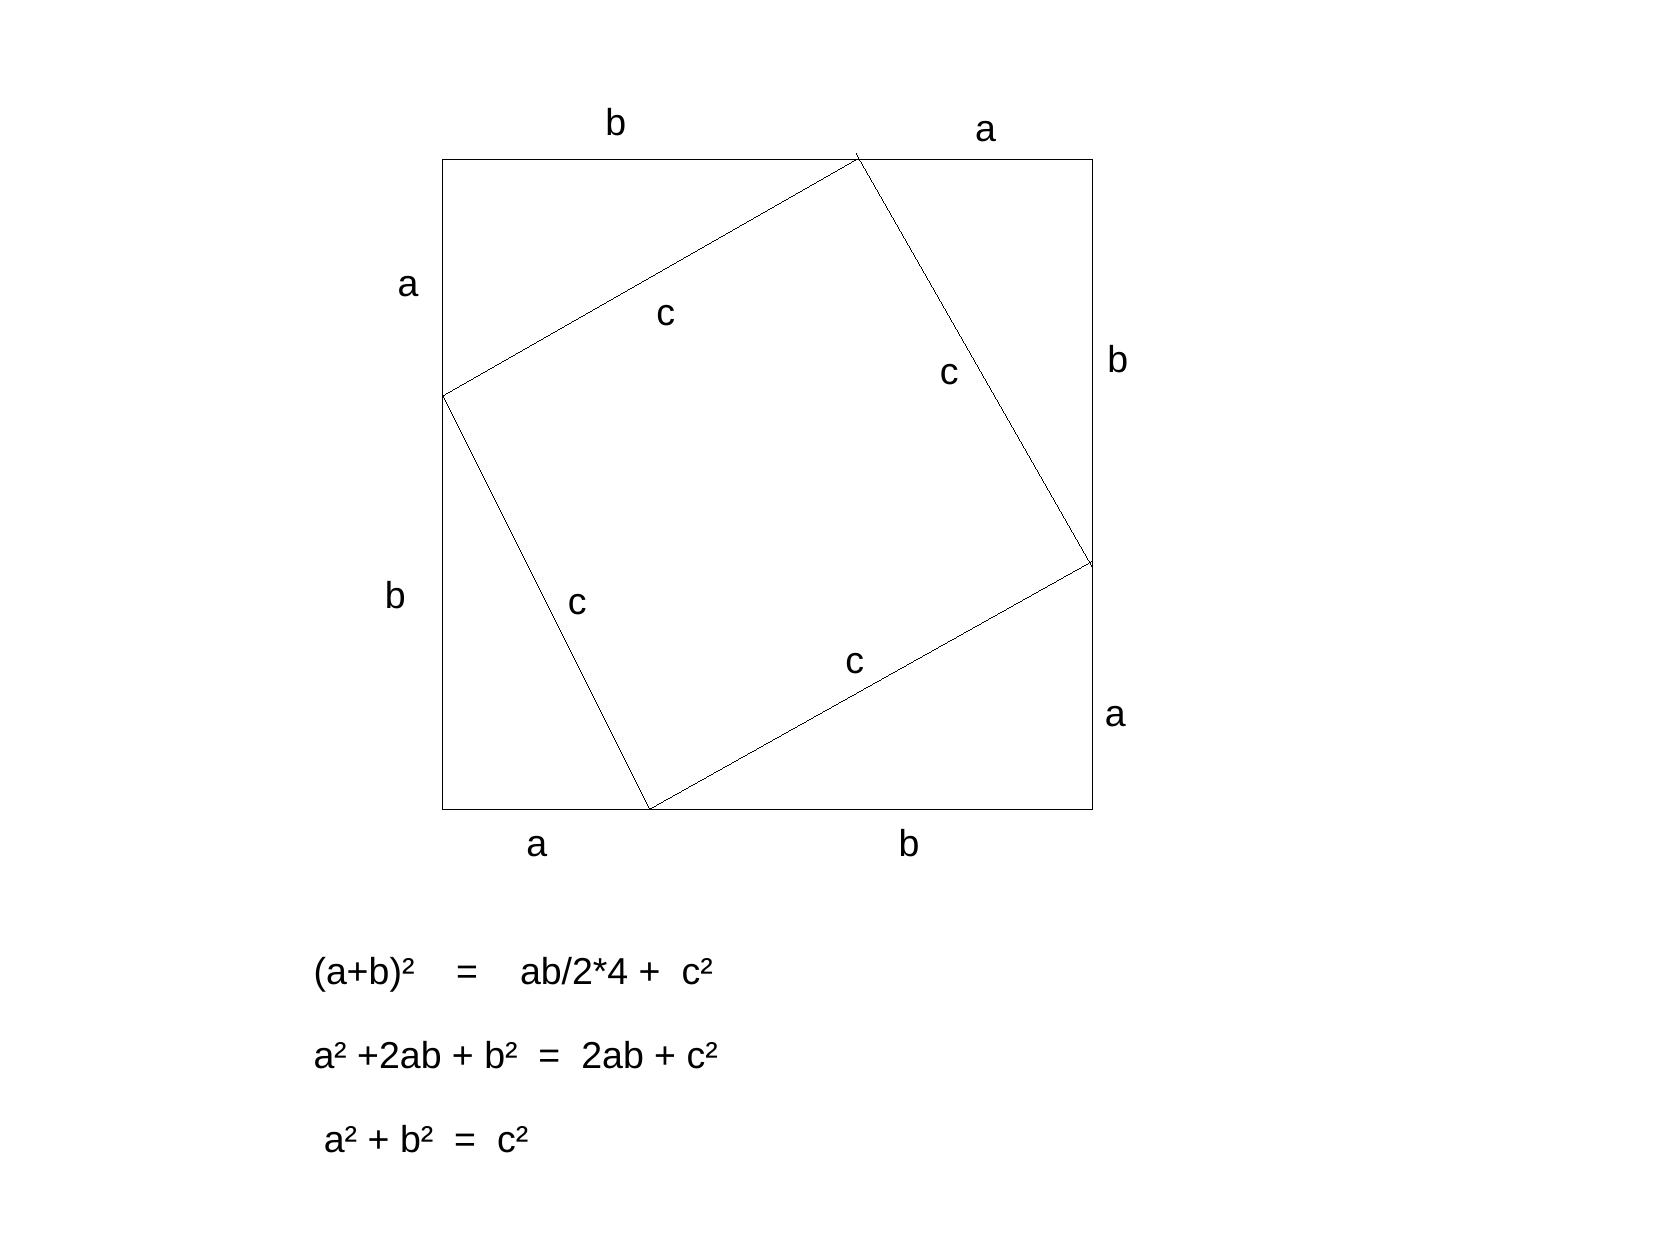

b
a
a
c
b
c
b
c
c
a
a
b
(a+b)² = ab/2*4 + c²
a² +2ab + b² = 2ab + c²
 a² + b² = c²